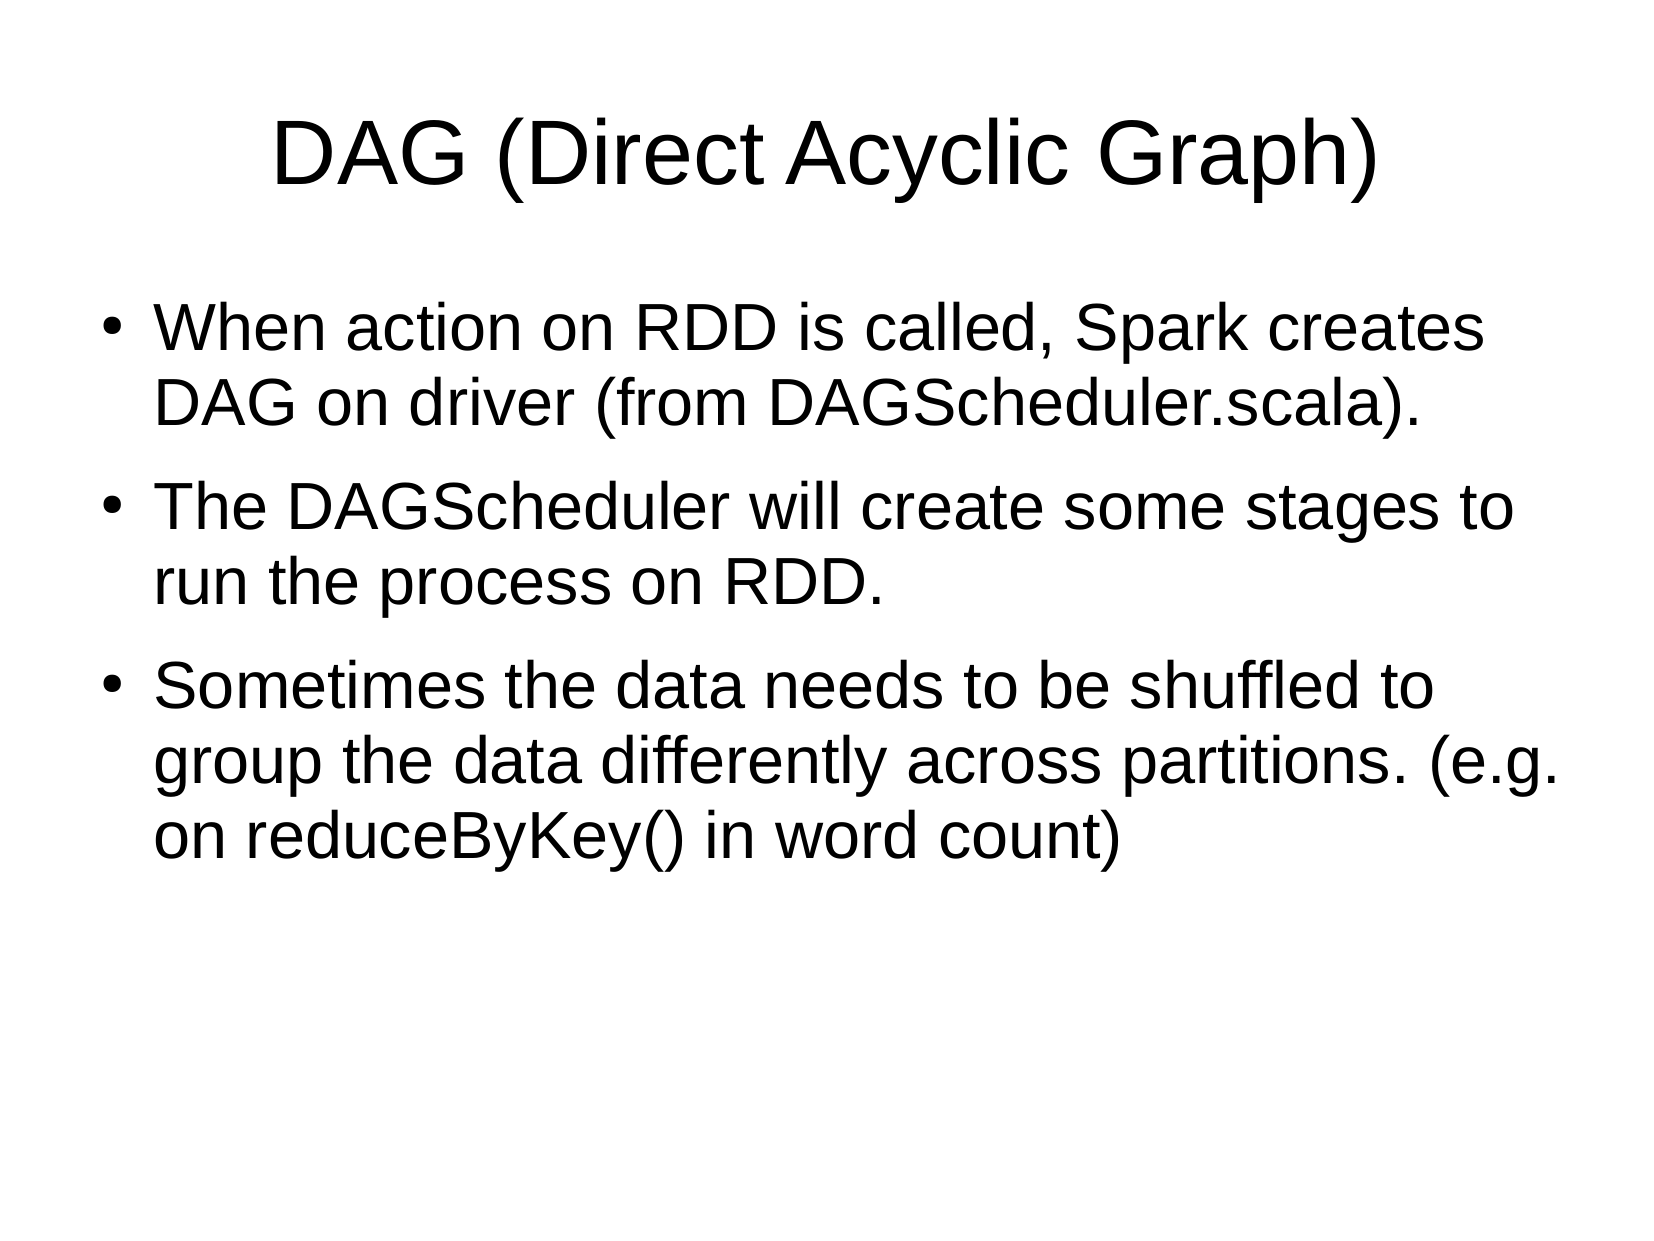

# DAG (Direct Acyclic Graph)
When action on RDD is called, Spark creates DAG on driver (from DAGScheduler.scala).
The DAGScheduler will create some stages to run the process on RDD.
Sometimes the data needs to be shuffled to group the data differently across partitions. (e.g. on reduceByKey() in word count)